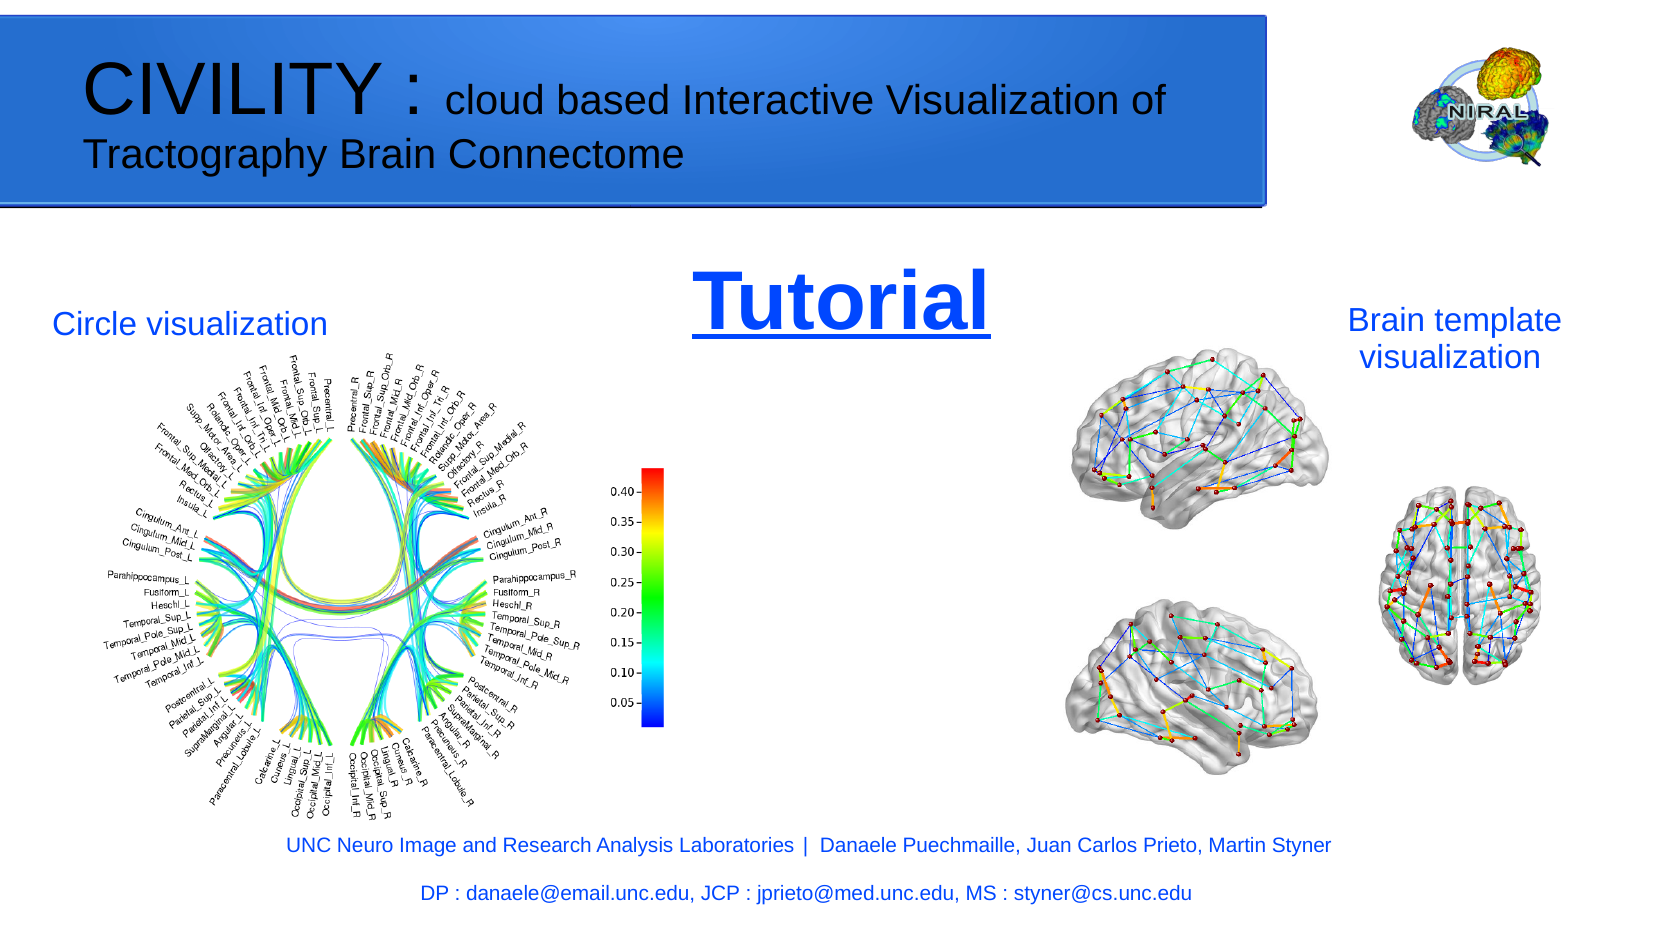

# CIVILITY : cloud based Interactive Visualization of Tractography Brain Connectome
Tutorial
Circle visualization
Brain template visualization
UNC Neuro Image and Research Analysis Laboratories	| Danaele Puechmaille, Juan Carlos Prieto, Martin Styner
DP : danaele@email.unc.edu, JCP : jprieto@med.unc.edu, MS : styner@cs.unc.edu